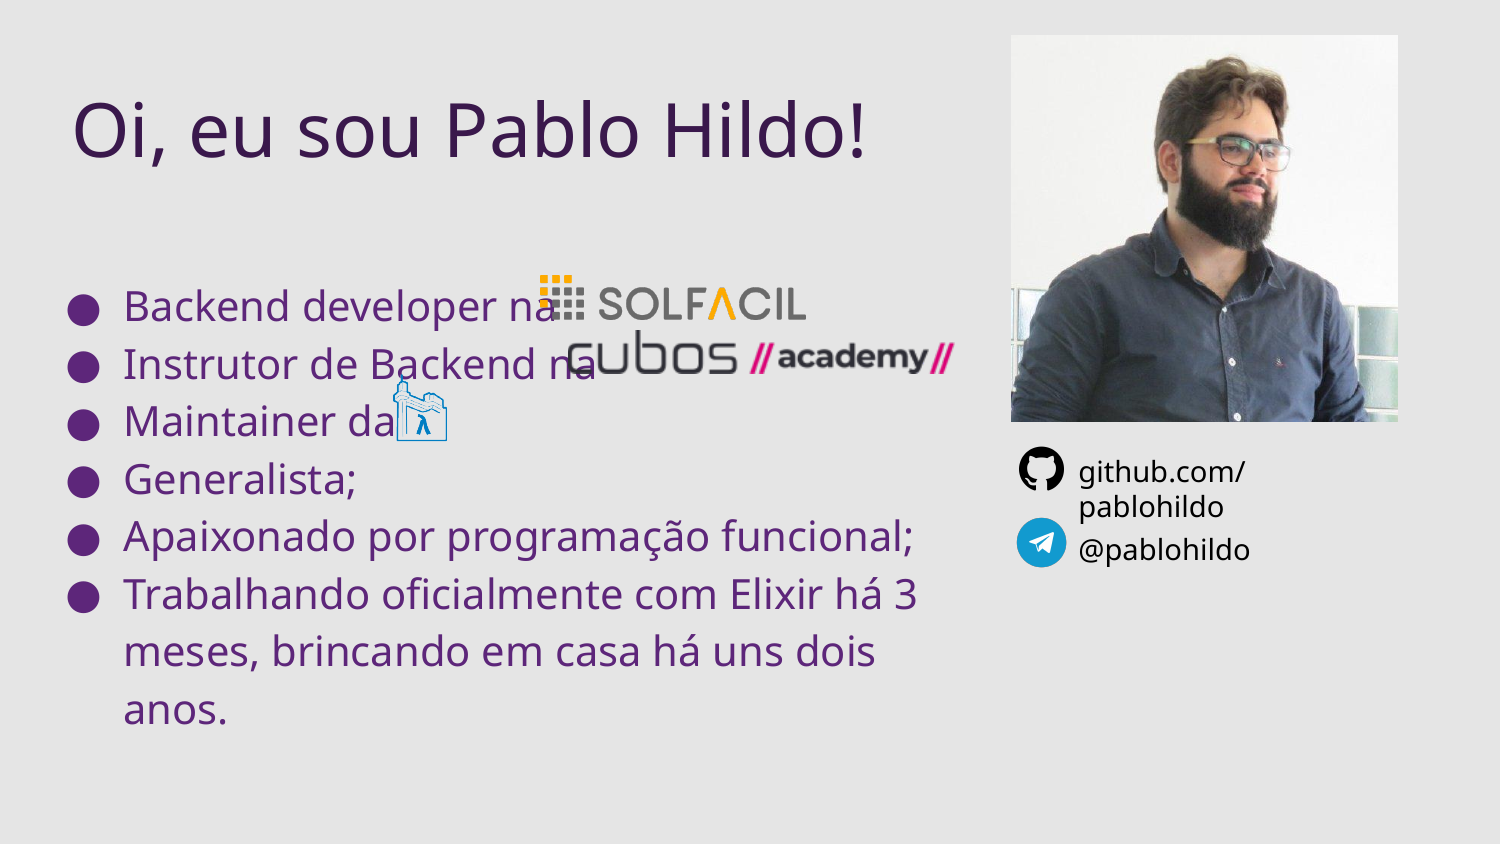

Oi, eu sou Pablo Hildo!
# Backend developer na
Instrutor de Backend na
Maintainer da
Generalista;
Apaixonado por programação funcional;
Trabalhando oficialmente com Elixir há 3 meses, brincando em casa há uns dois anos.
github.com/pablohildo
@pablohildo